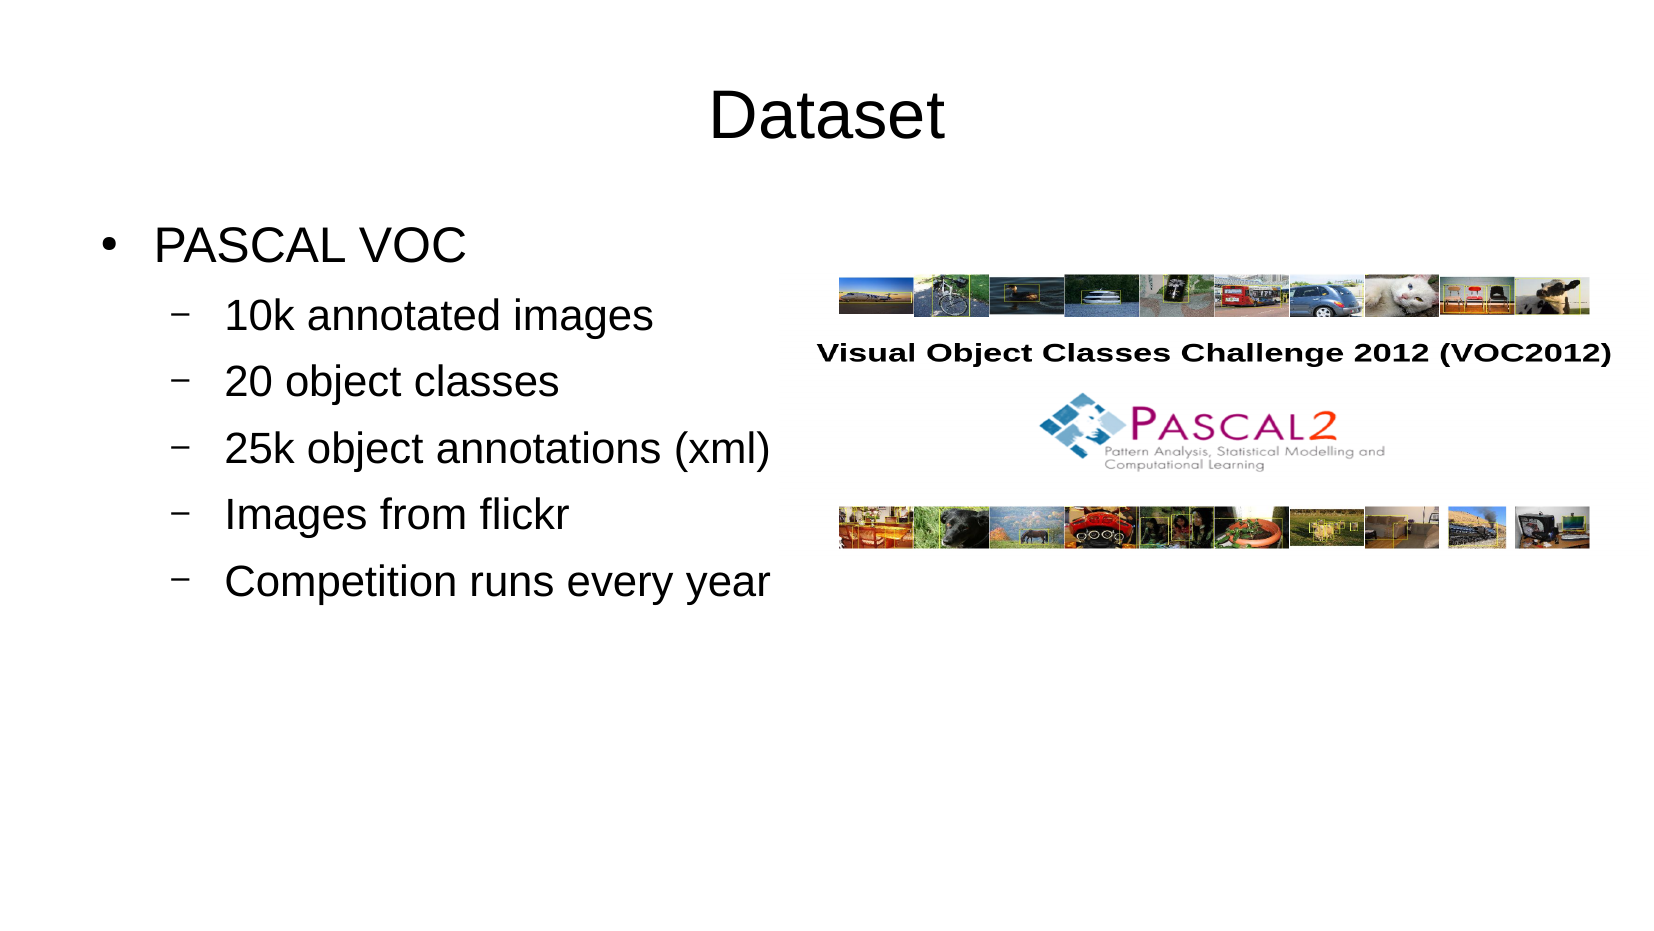

# Dataset
PASCAL VOC
10k annotated images
20 object classes
25k object annotations (xml)
Images from flickr
Competition runs every year